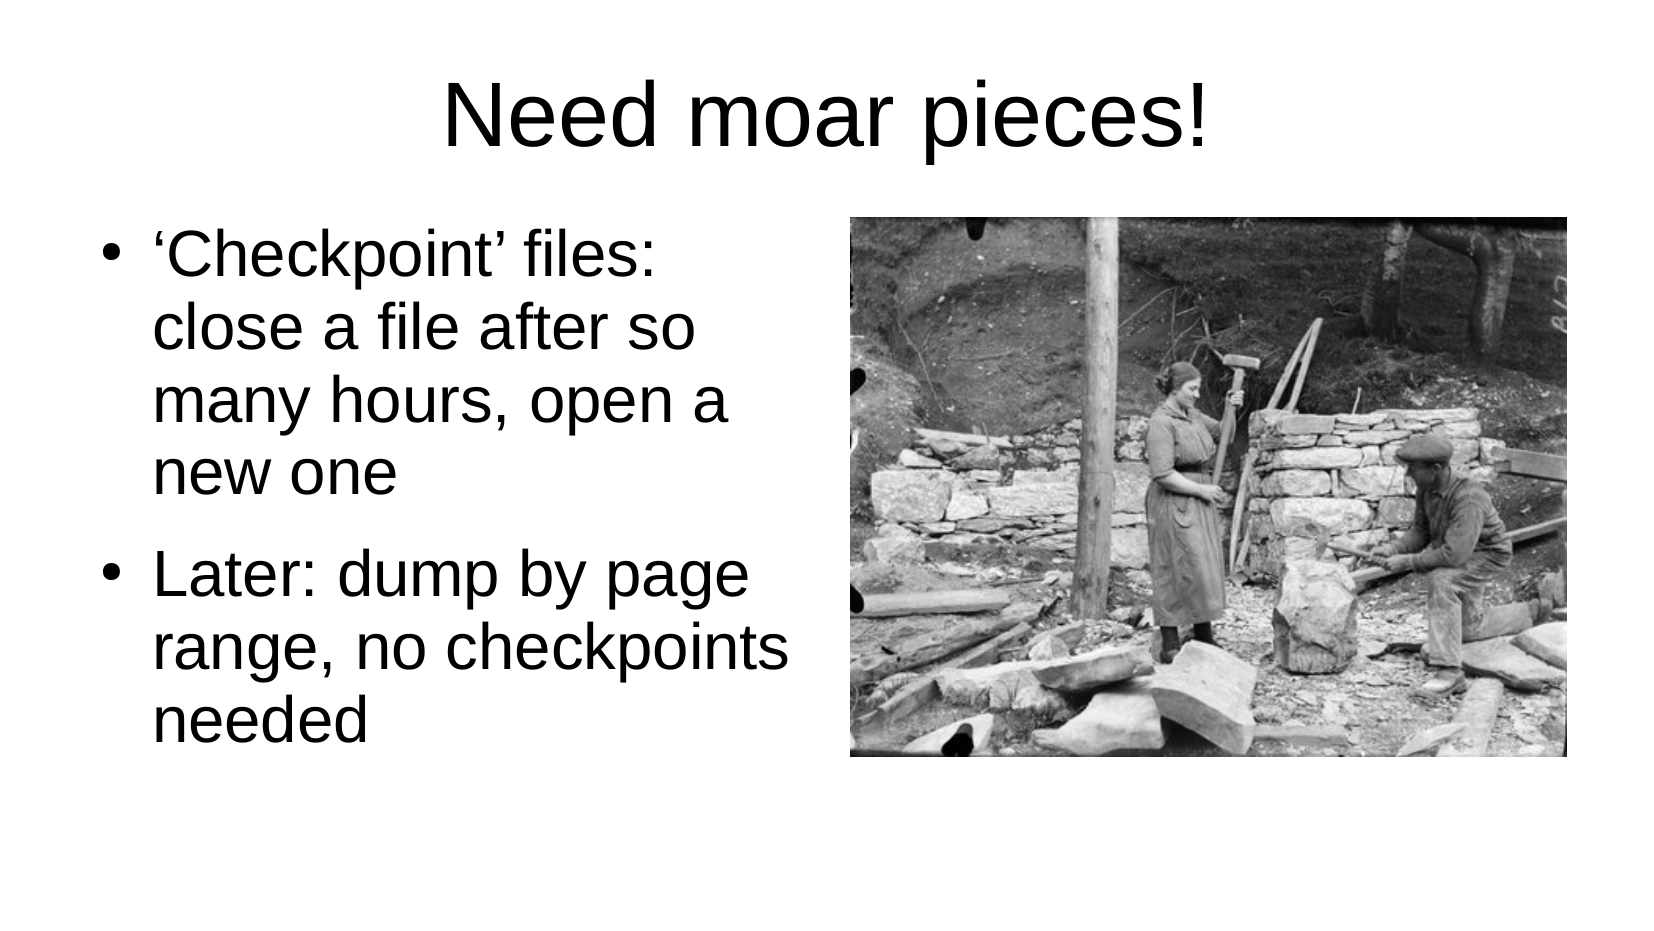

# Need moar pieces!
‘Checkpoint’ files: close a file after so many hours, open a new one
Later: dump by page range, no checkpoints needed